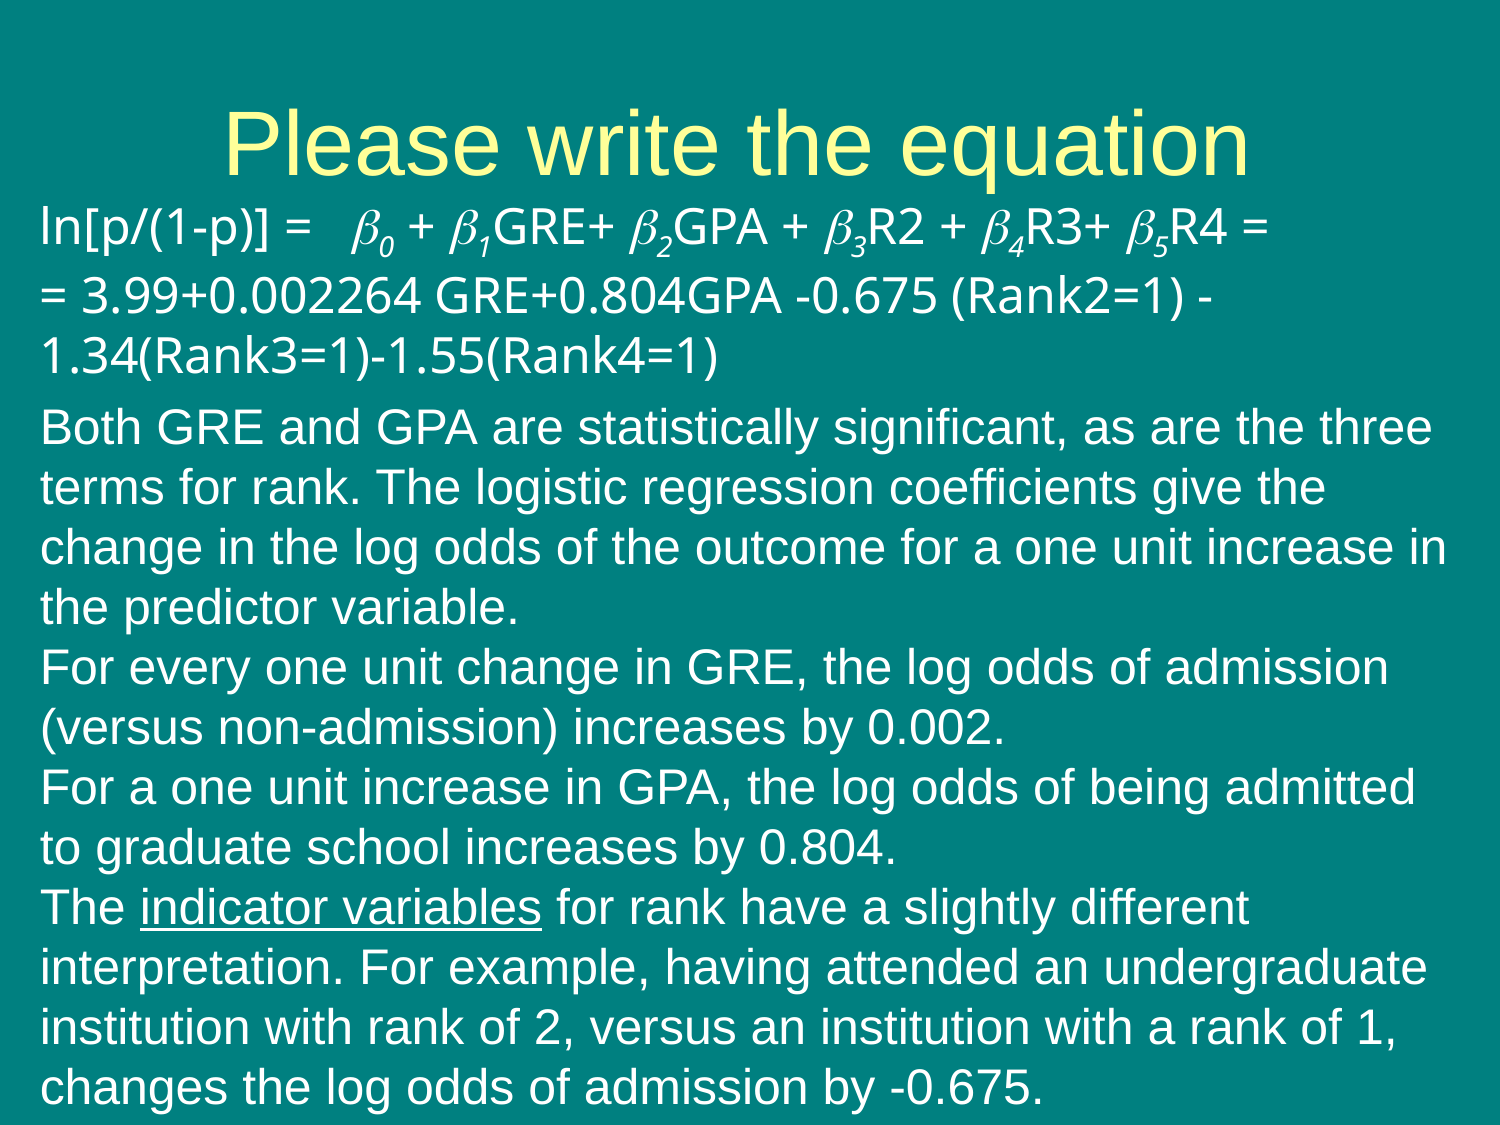

# Please write the equation
ln[p/(1-p)] = 0 + 1GRE+ 2GPA + 3R2 + 4R3+ 5R4 =
= 3.99+0.002264 GRE+0.804GPA -0.675 (Rank2=1) -1.34(Rank3=1)-1.55(Rank4=1)
Both GRE and GPA are statistically significant, as are the three terms for rank. The logistic regression coefficients give the change in the log odds of the outcome for a one unit increase in the predictor variable.
For every one unit change in GRE, the log odds of admission (versus non-admission) increases by 0.002.
For a one unit increase in GPA, the log odds of being admitted to graduate school increases by 0.804.
The indicator variables for rank have a slightly different interpretation. For example, having attended an undergraduate institution with rank of 2, versus an institution with a rank of 1, changes the log odds of admission by -0.675.